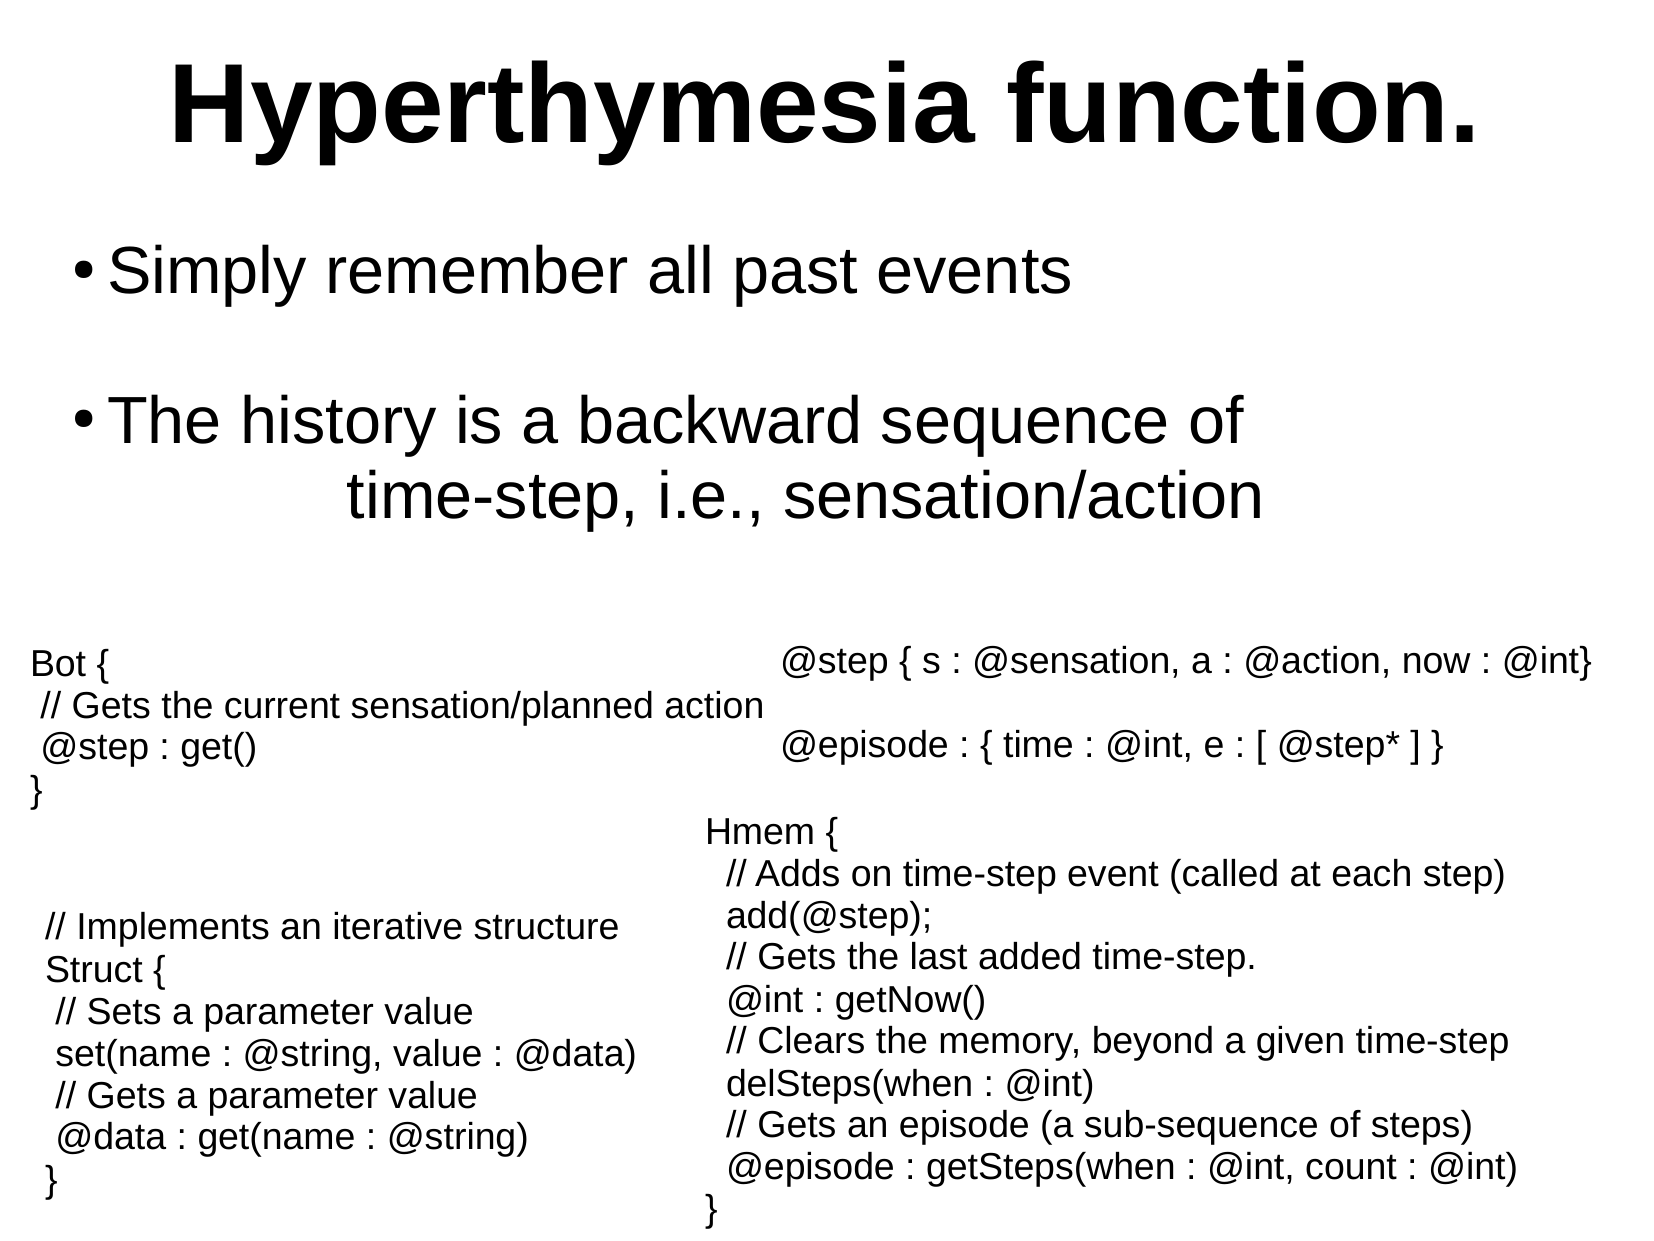

# Hyperthymesia function.
Simply remember all past events
The history is a backward sequence of
 time-step, i.e., sensation/action
@step { s : @sensation, a : @action, now : @int}
@episode : { time : @int, e : [ @step* ] }
Bot {
 // Gets the current sensation/planned action
 @step : get()
}
Hmem {
 // Adds on time-step event (called at each step)
 add(@step);
 // Gets the last added time-step.
 @int : getNow()
 // Clears the memory, beyond a given time-step
 delSteps(when : @int)
 // Gets an episode (a sub-sequence of steps)
 @episode : getSteps(when : @int, count : @int)
}
// Implements an iterative structure
Struct {
 // Sets a parameter value
 set(name : @string, value : @data)
 // Gets a parameter value
 @data : get(name : @string)
}